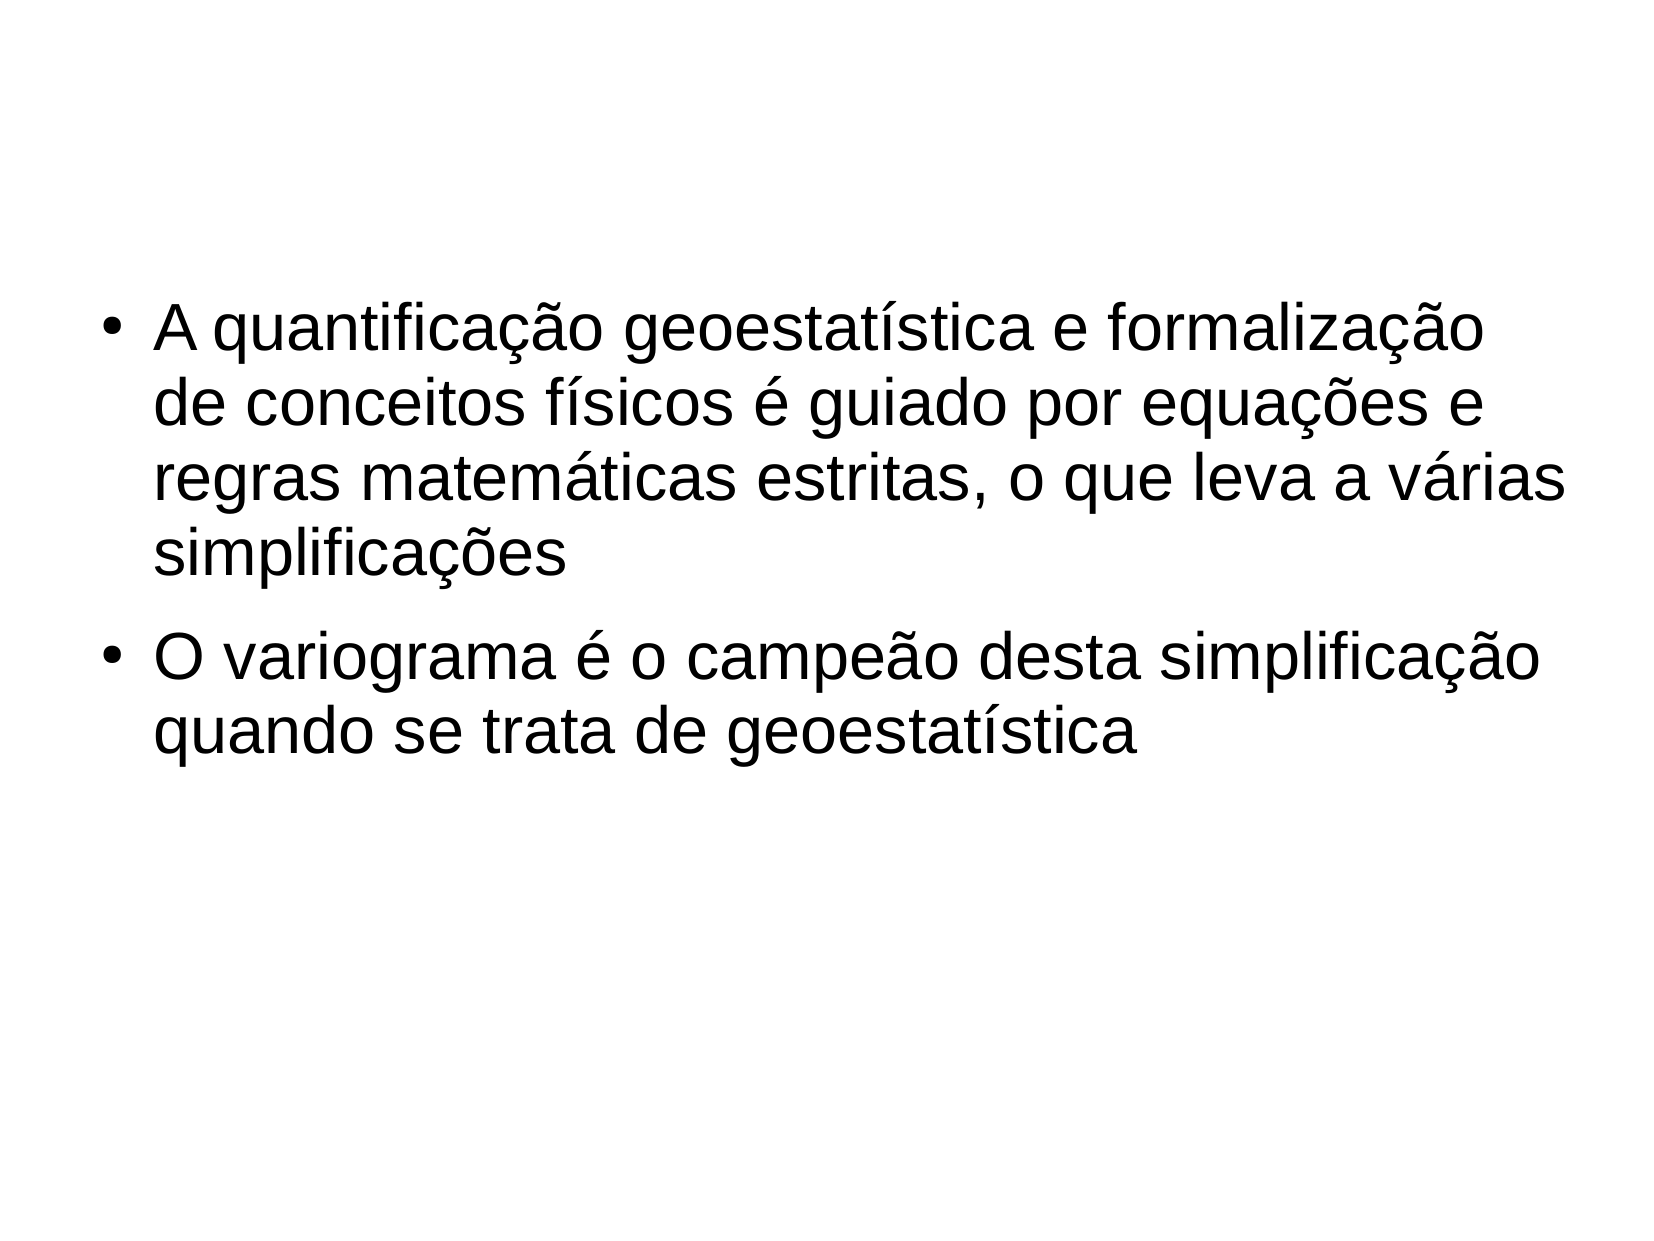

#
A quantificação geoestatística e formalização de conceitos físicos é guiado por equações e regras matemáticas estritas, o que leva a várias simplificações
O variograma é o campeão desta simplificação quando se trata de geoestatística